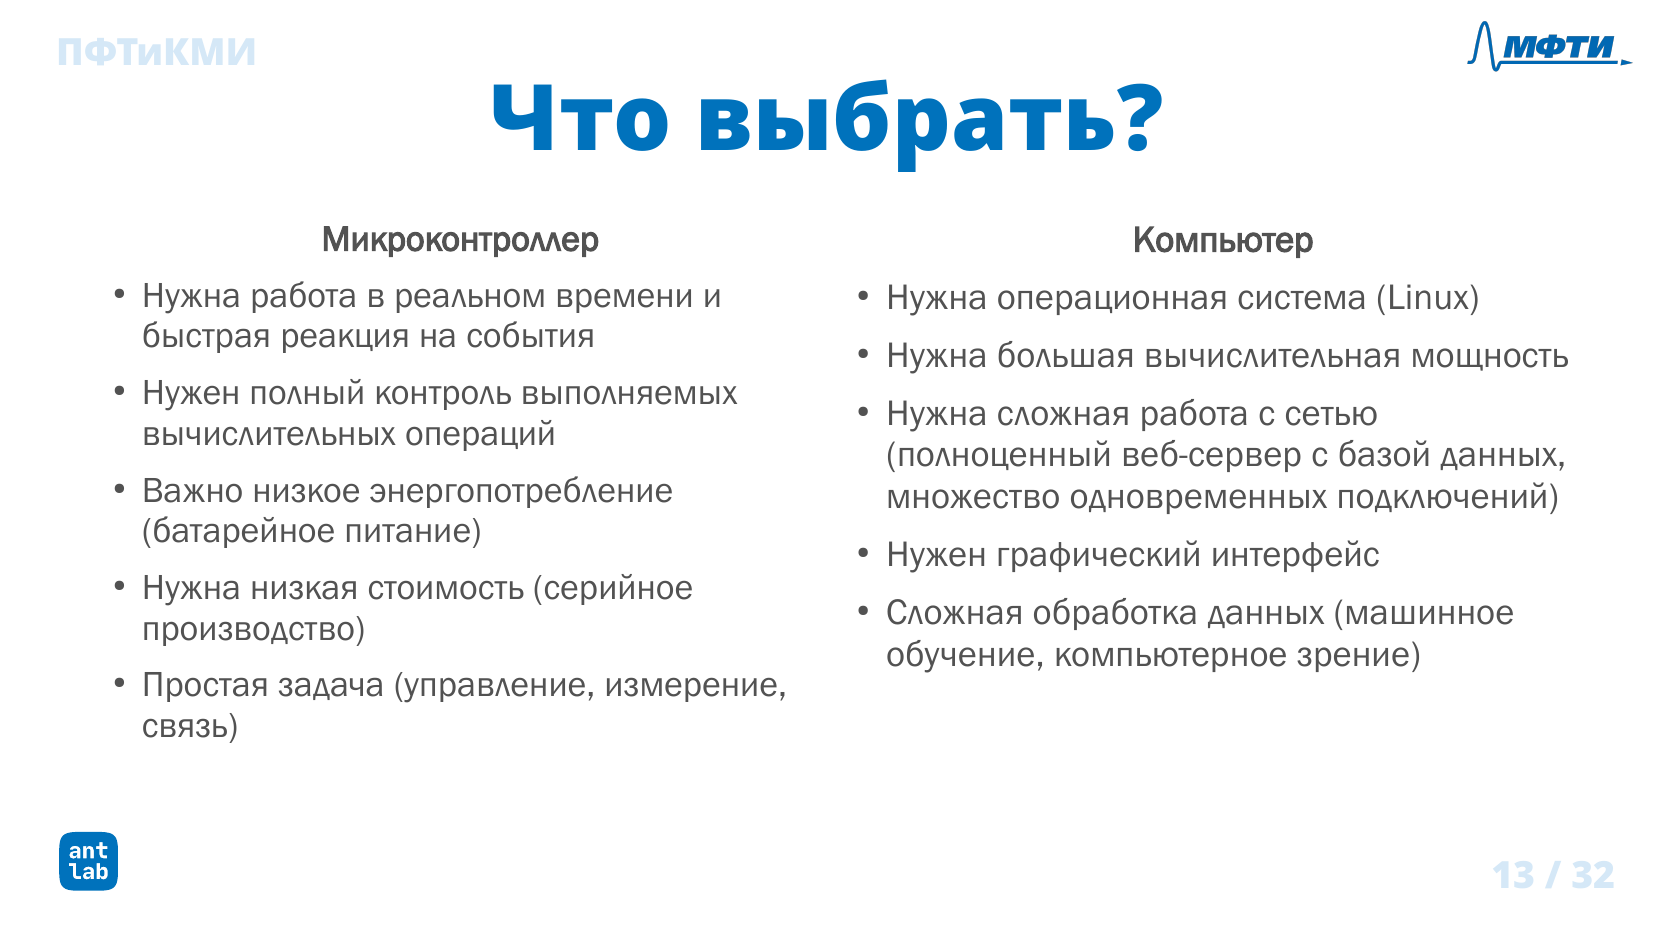

# Что выбрать?
Микроконтроллер
Нужна работа в реальном времени и быстрая реакция на события
Нужен полный контроль выполняемых вычислительных операций
Важно низкое энергопотребление (батарейное питание)
Нужна низкая стоимость (серийное производство)
Простая задача (управление, измерение, связь)
Компьютер
Нужна операционная система (Linux)
Нужна большая вычислительная мощность
Нужна сложная работа с сетью (полноценный веб-сервер с базой данных, множество одновременных подключений)
Нужен графический интерфейс
Сложная обработка данных (машинное обучение, компьютерное зрение)